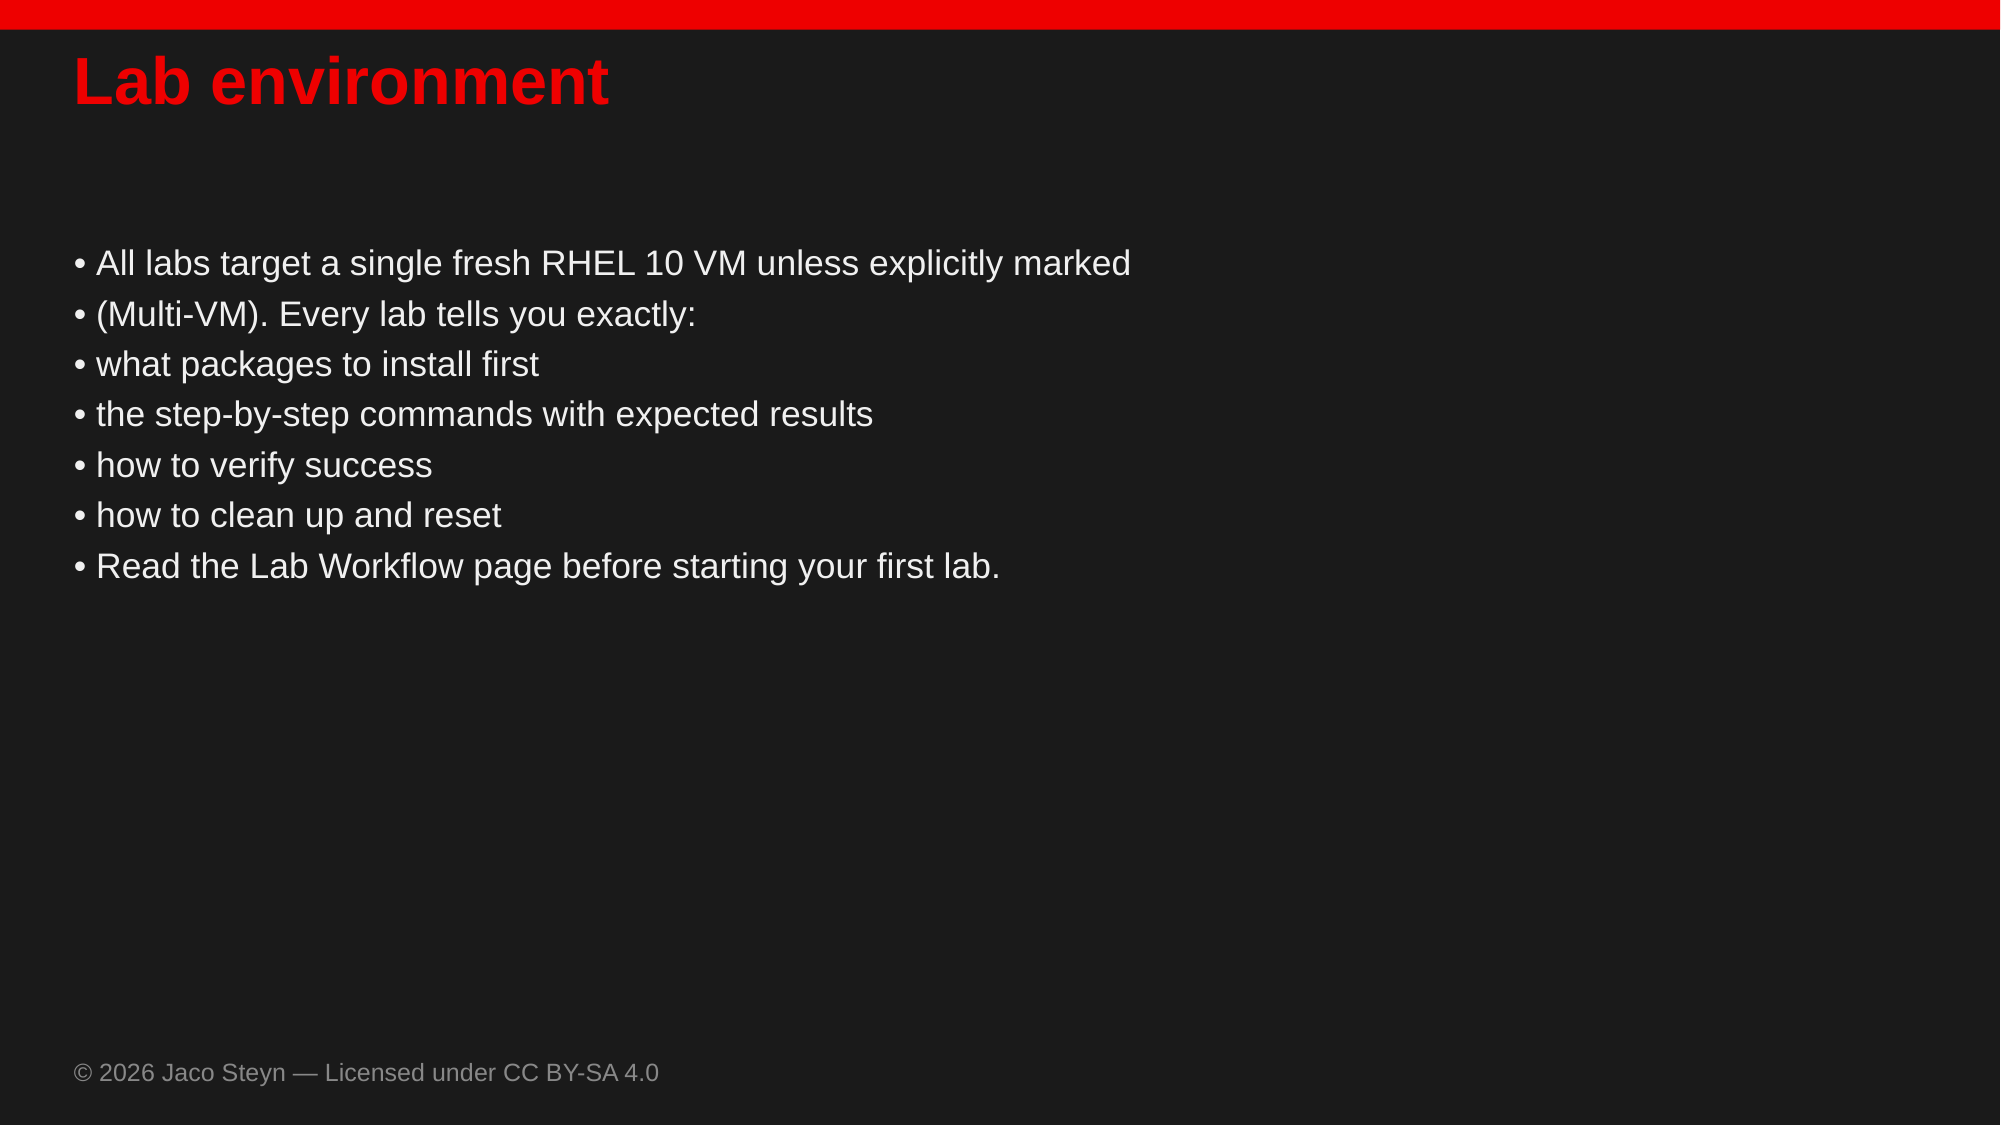

Lab environment
• All labs target a single fresh RHEL 10 VM unless explicitly marked
• (Multi-VM). Every lab tells you exactly:
• what packages to install first
• the step-by-step commands with expected results
• how to verify success
• how to clean up and reset
• Read the Lab Workflow page before starting your first lab.
© 2026 Jaco Steyn — Licensed under CC BY-SA 4.0